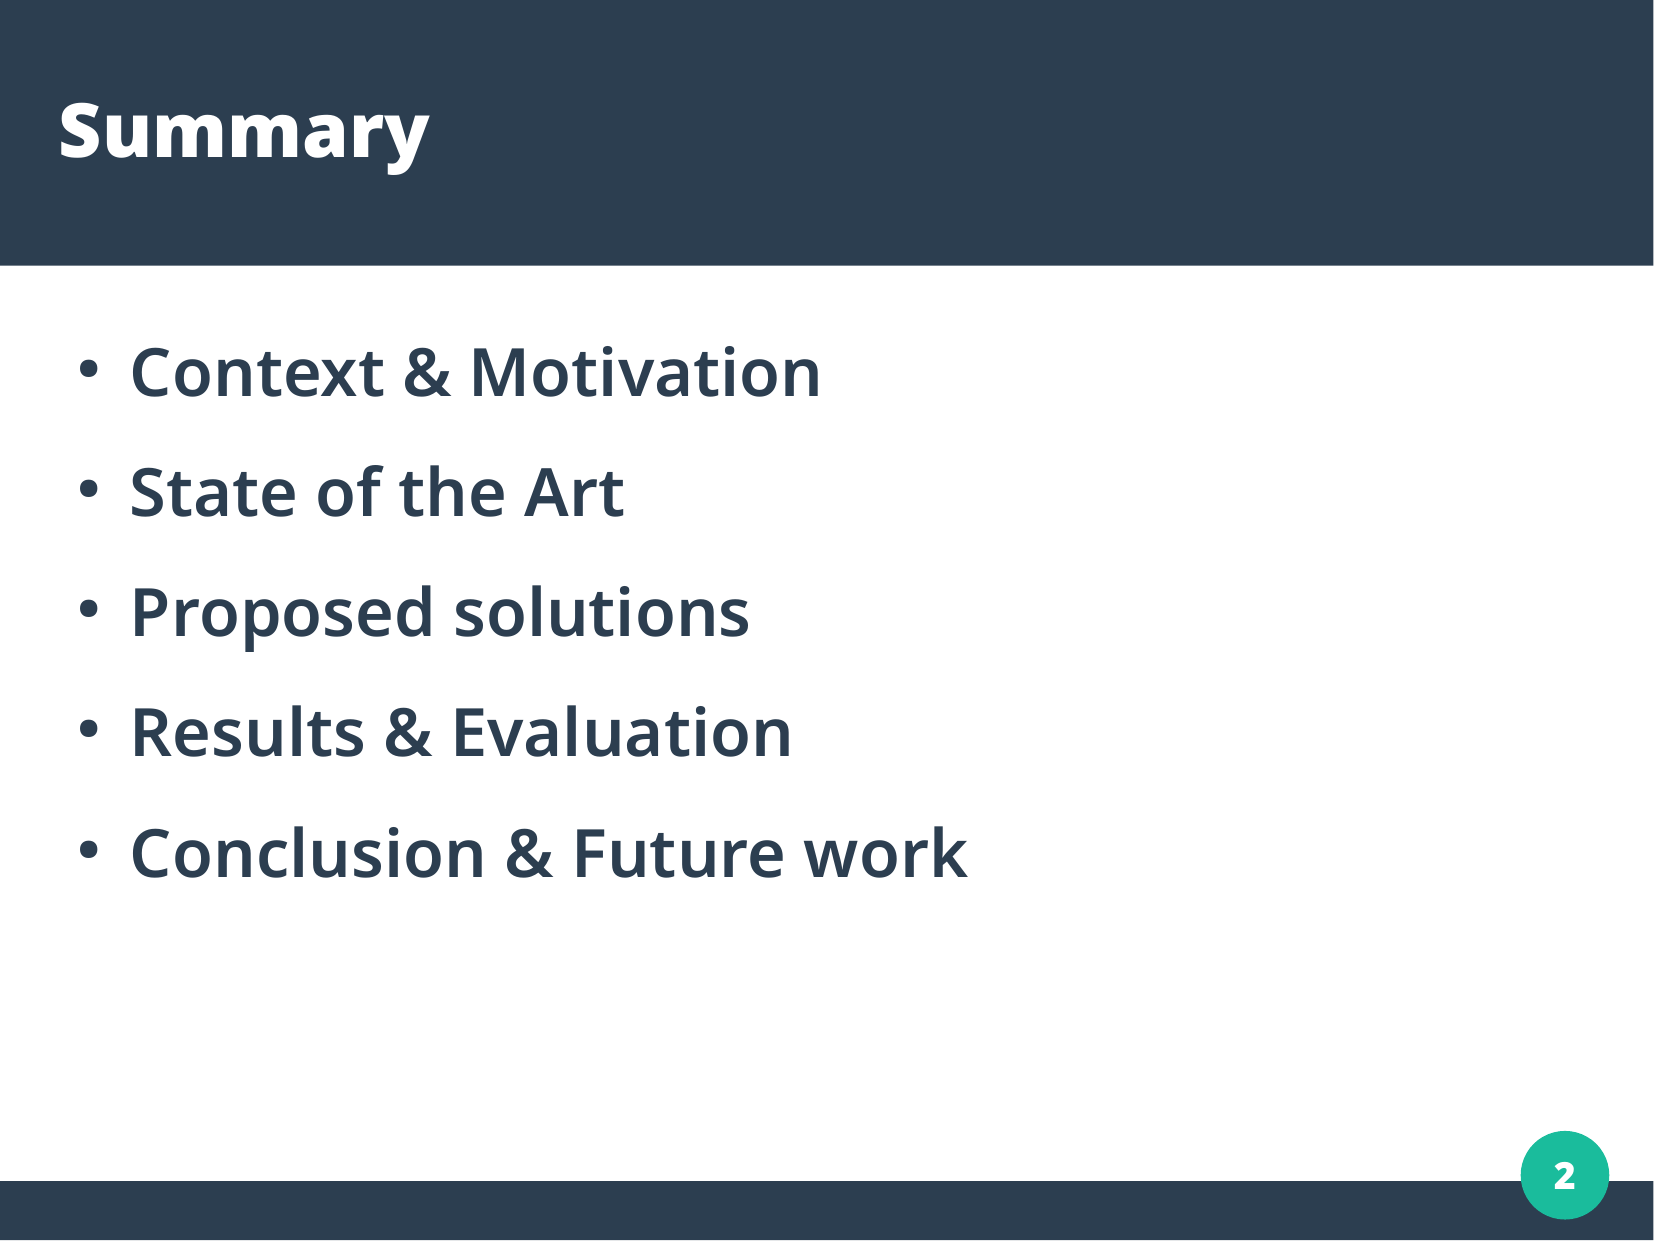

# Summary
Context & Motivation
State of the Art
Proposed solutions
Results & Evaluation
Conclusion & Future work
2